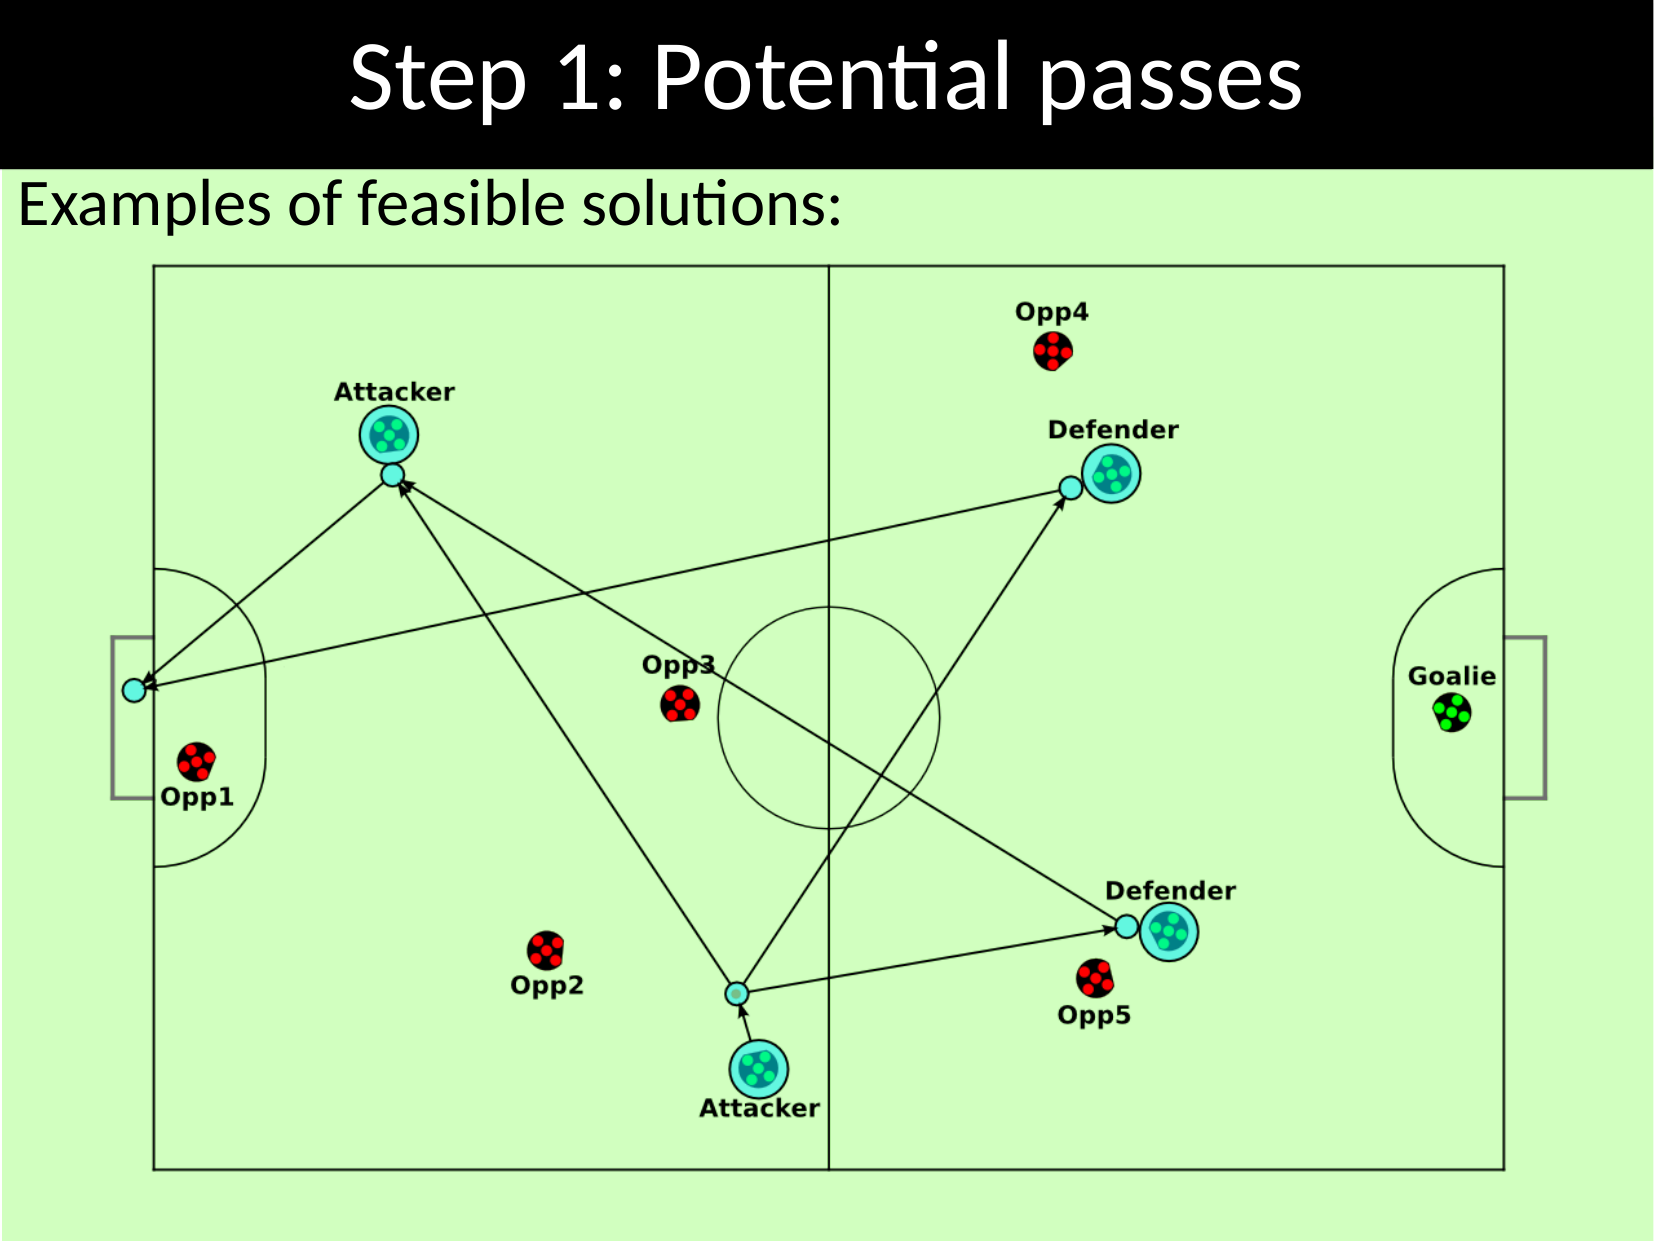

# Step 1: Potential passes
Examples of feasible solutions: